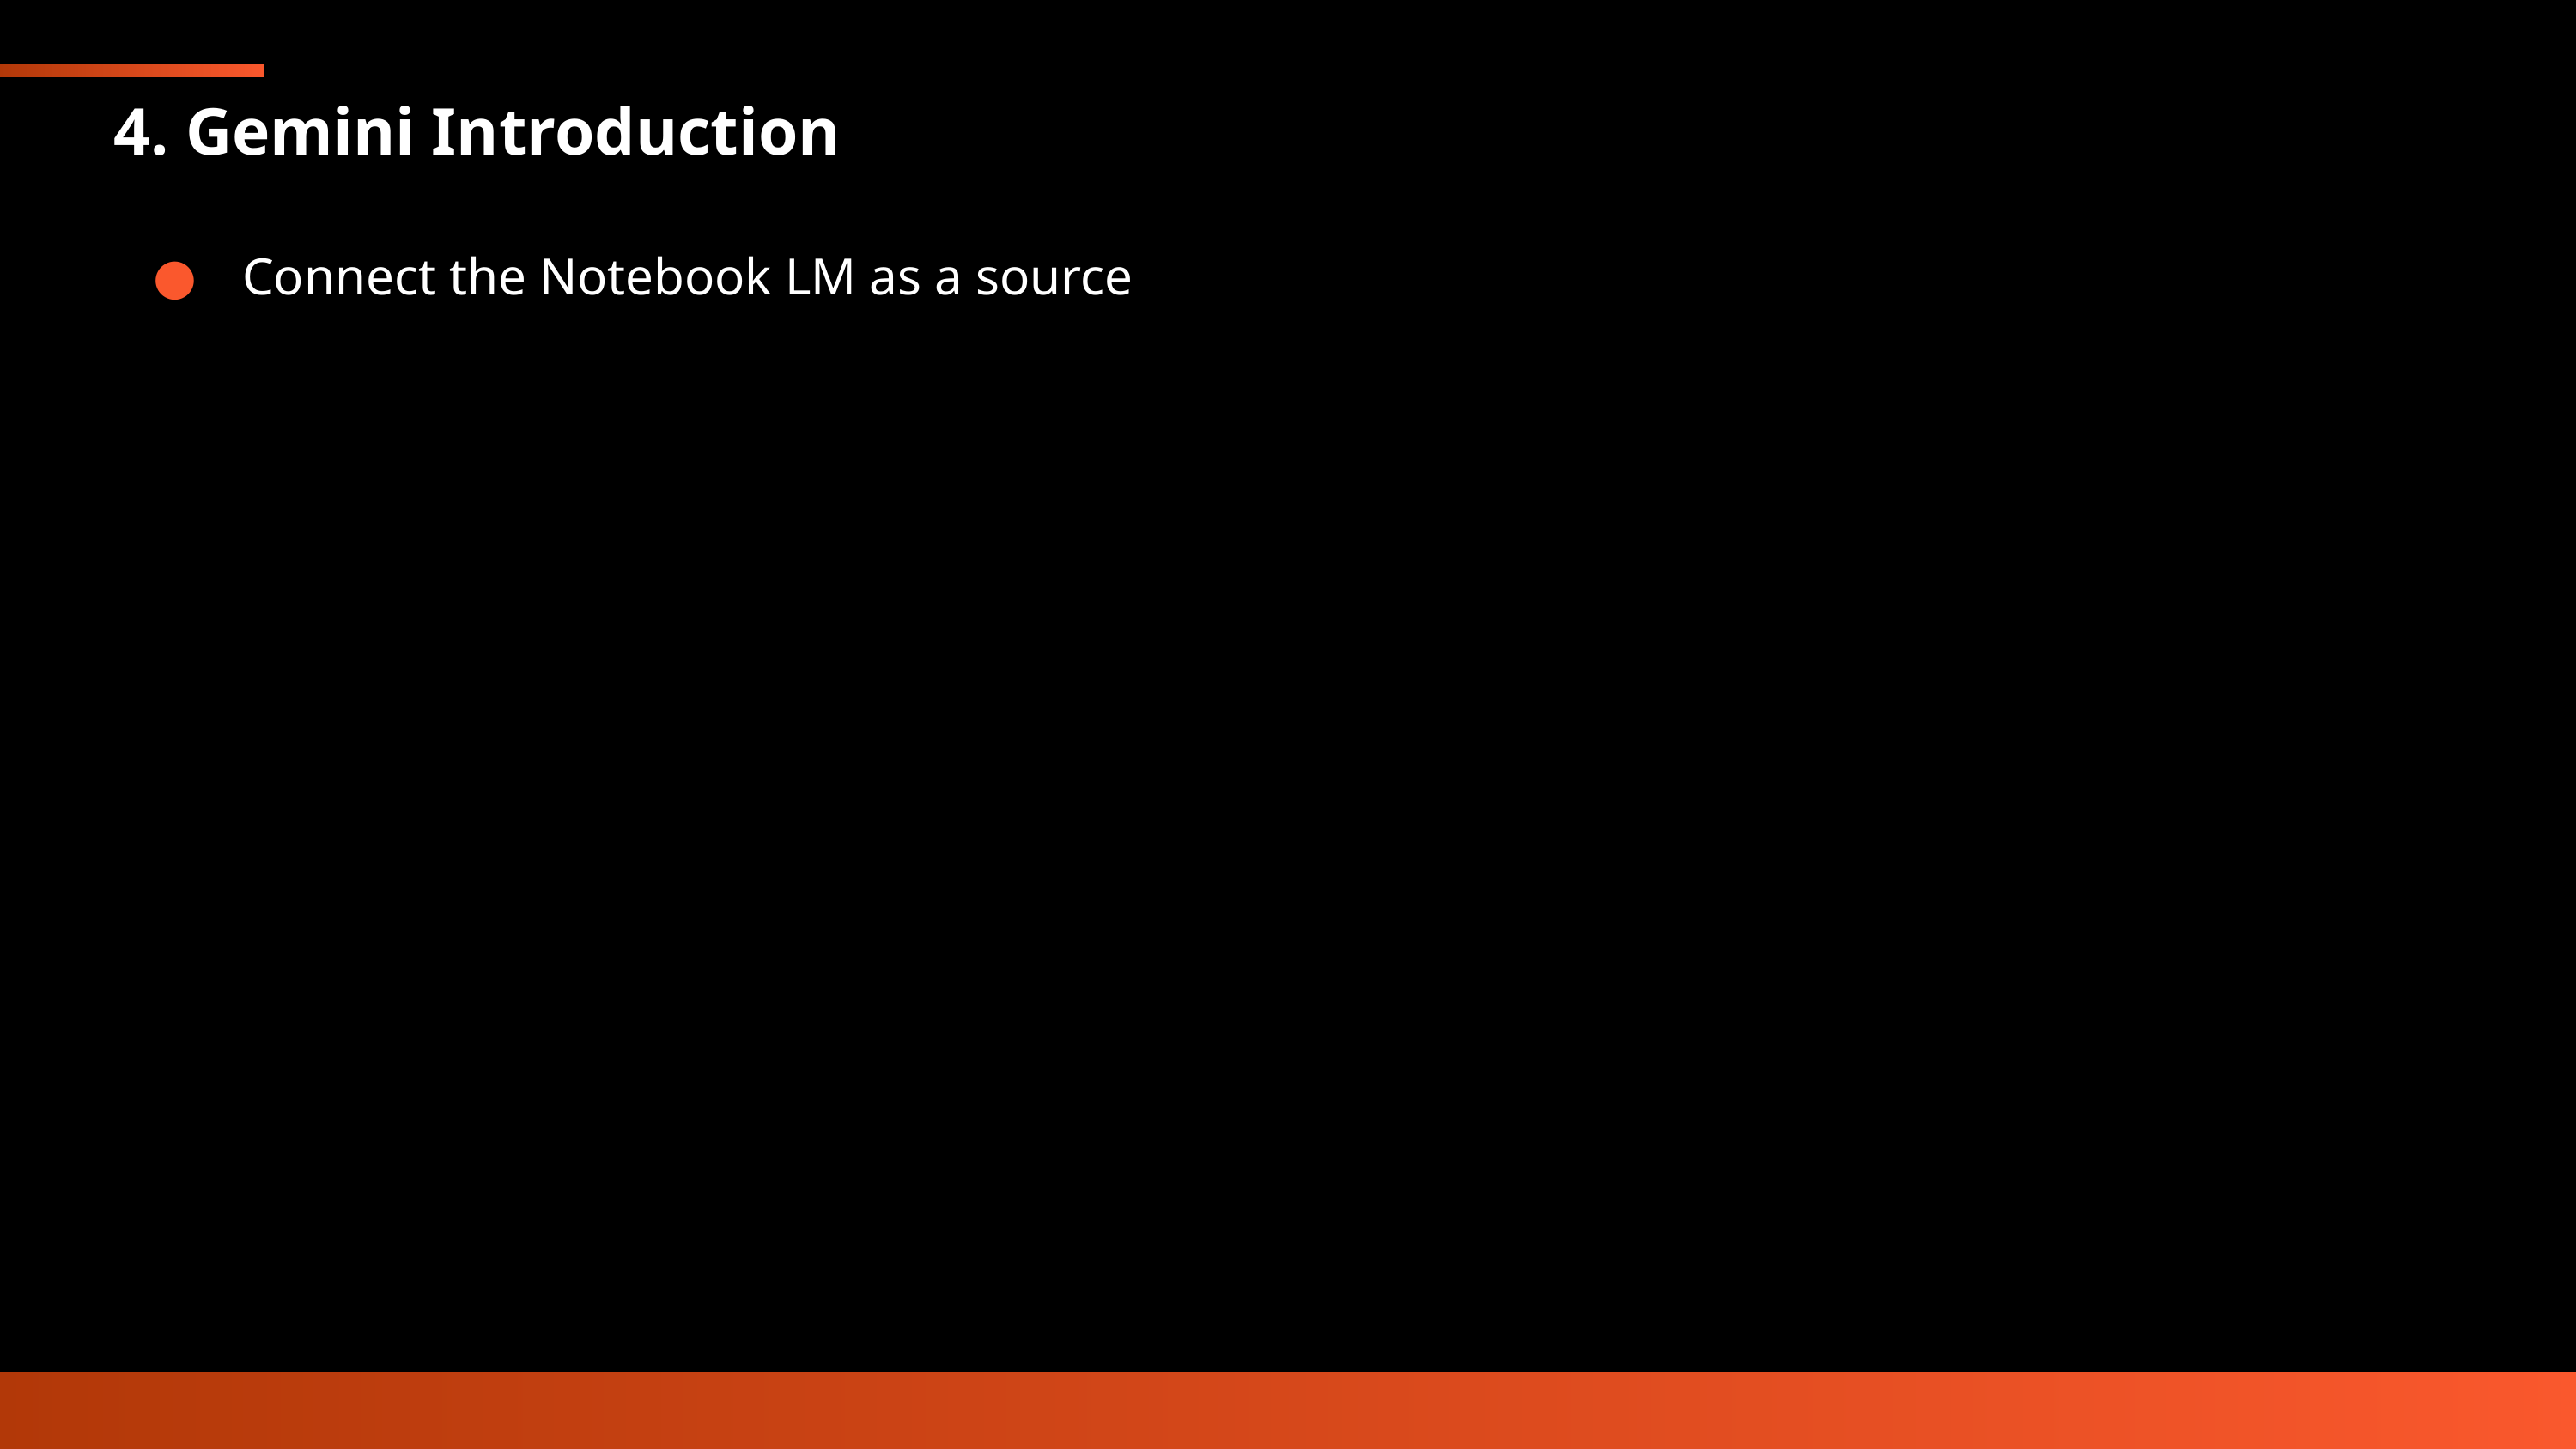

4. Gemini Introduction
# Connect the Notebook LM as a source